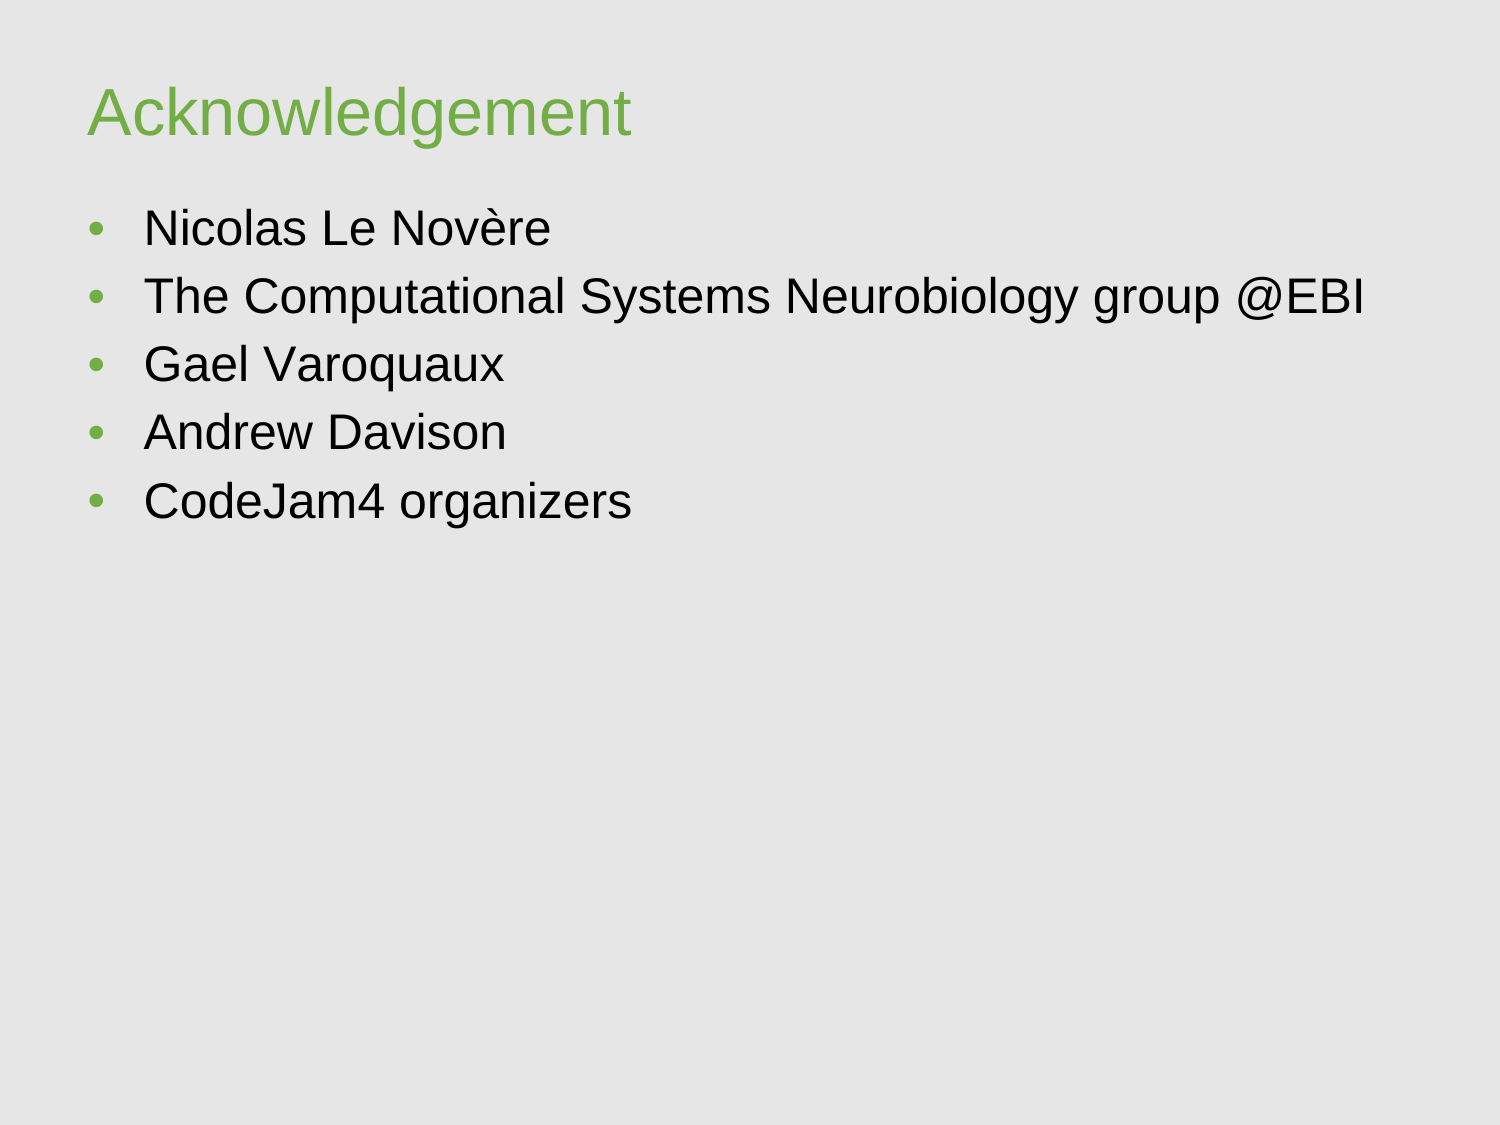

# Acknowledgement
Nicolas Le Novère
The Computational Systems Neurobiology group @EBI
Gael Varoquaux
Andrew Davison
CodeJam4 organizers
26